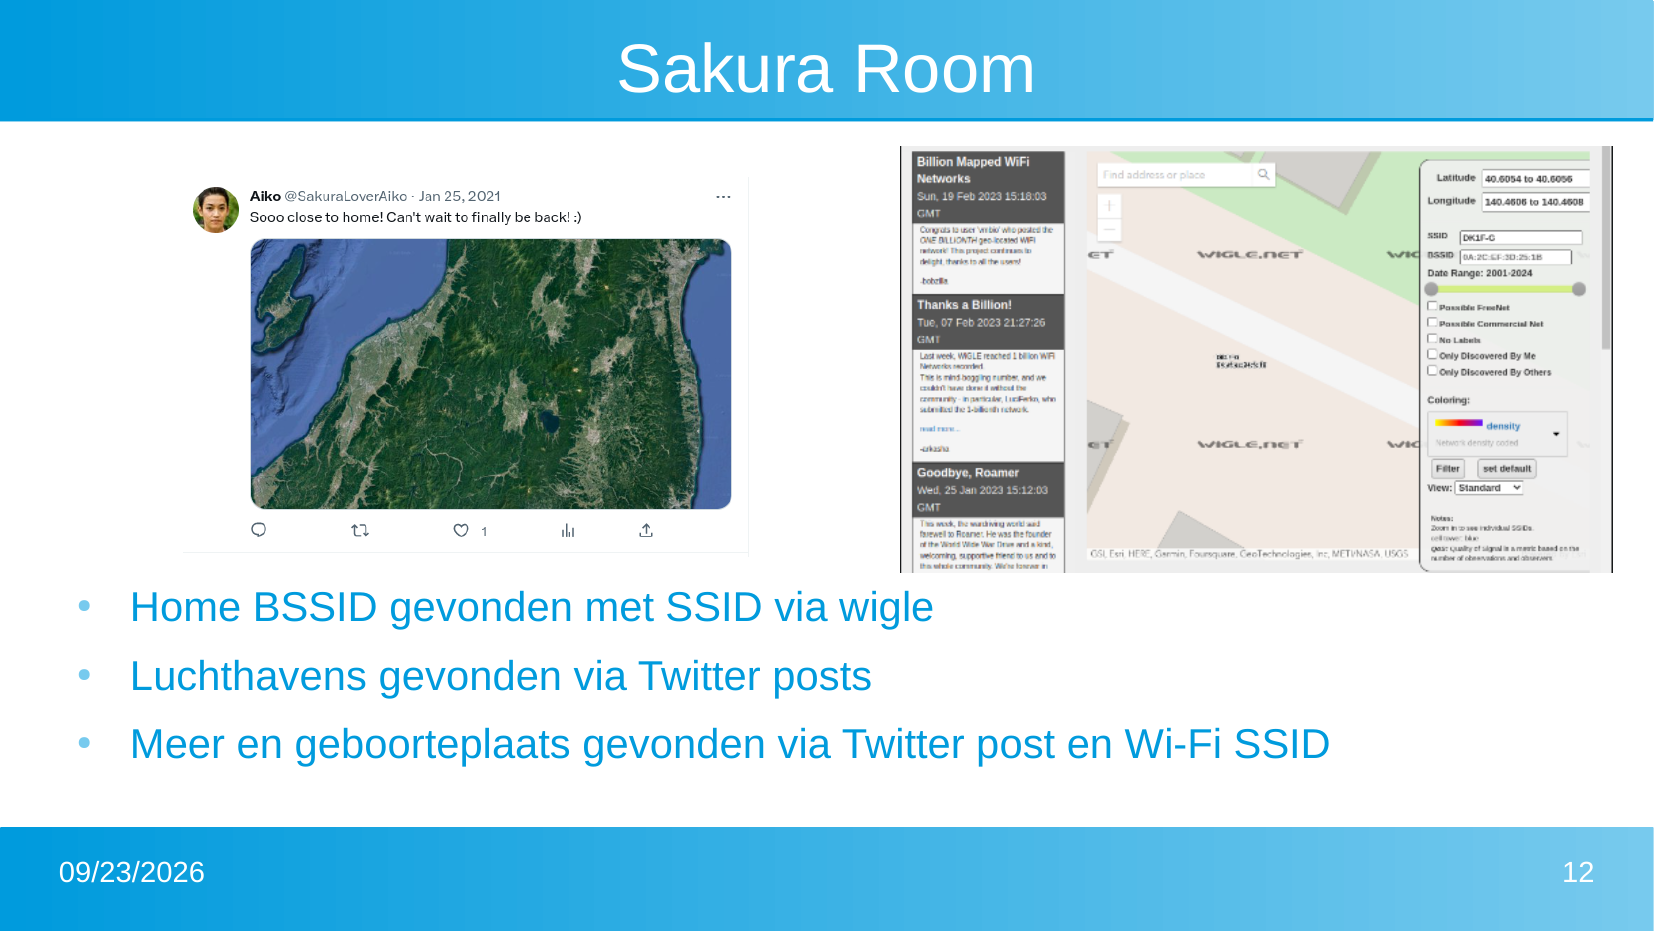

# Sakura Room
Home BSSID gevonden met SSID via wigle
Luchthavens gevonden via Twitter posts
Meer en geboorteplaats gevonden via Twitter post en Wi-Fi SSID
12